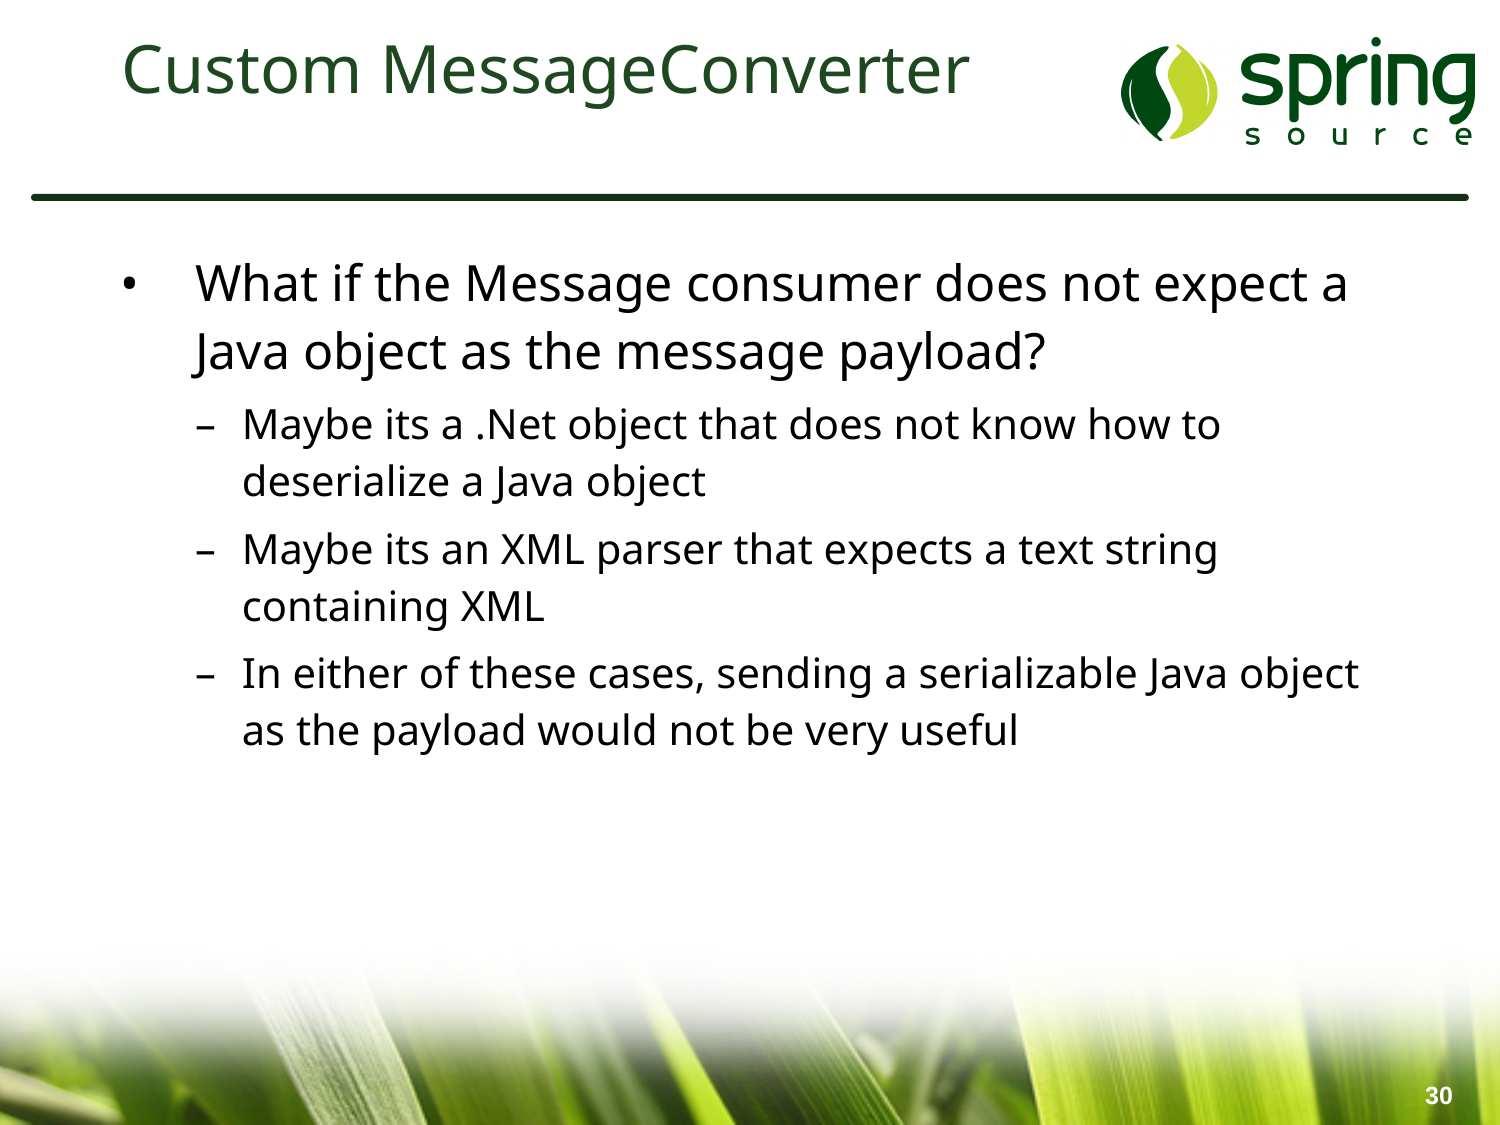

Custom MessageConverter
# What if the Message consumer does not expect a Java object as the message payload?
Maybe its a .Net object that does not know how to deserialize a Java object
Maybe its an XML parser that expects a text string containing XML
In either of these cases, sending a serializable Java object as the payload would not be very useful